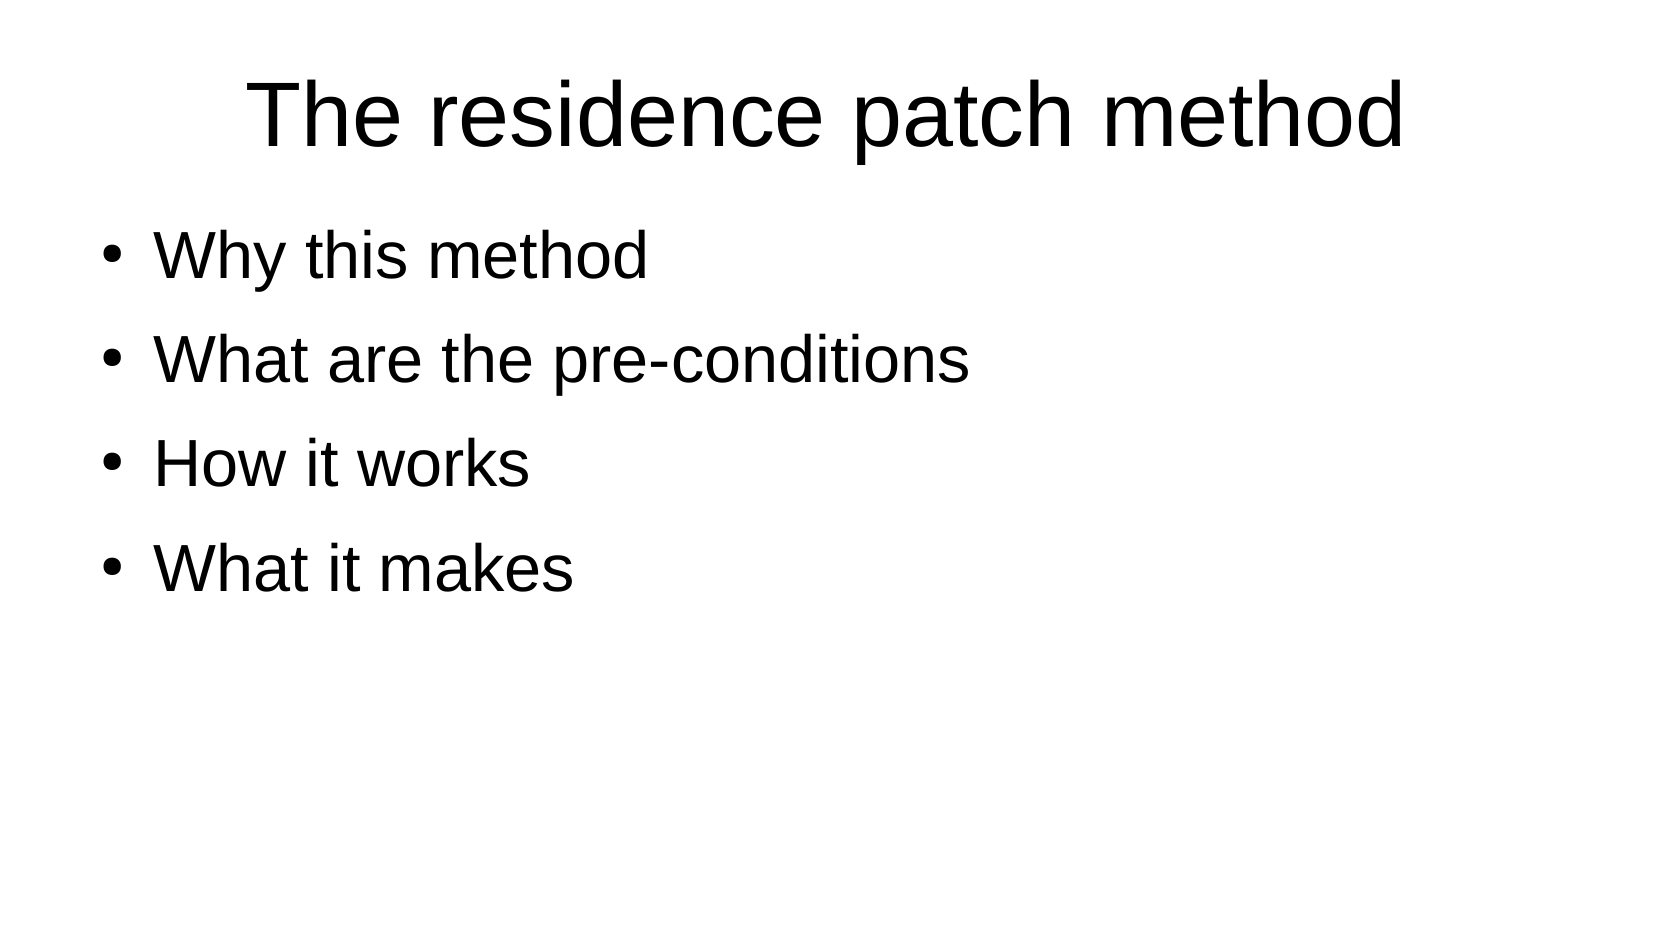

# The residence patch method
Why this method
What are the pre-conditions
How it works
What it makes